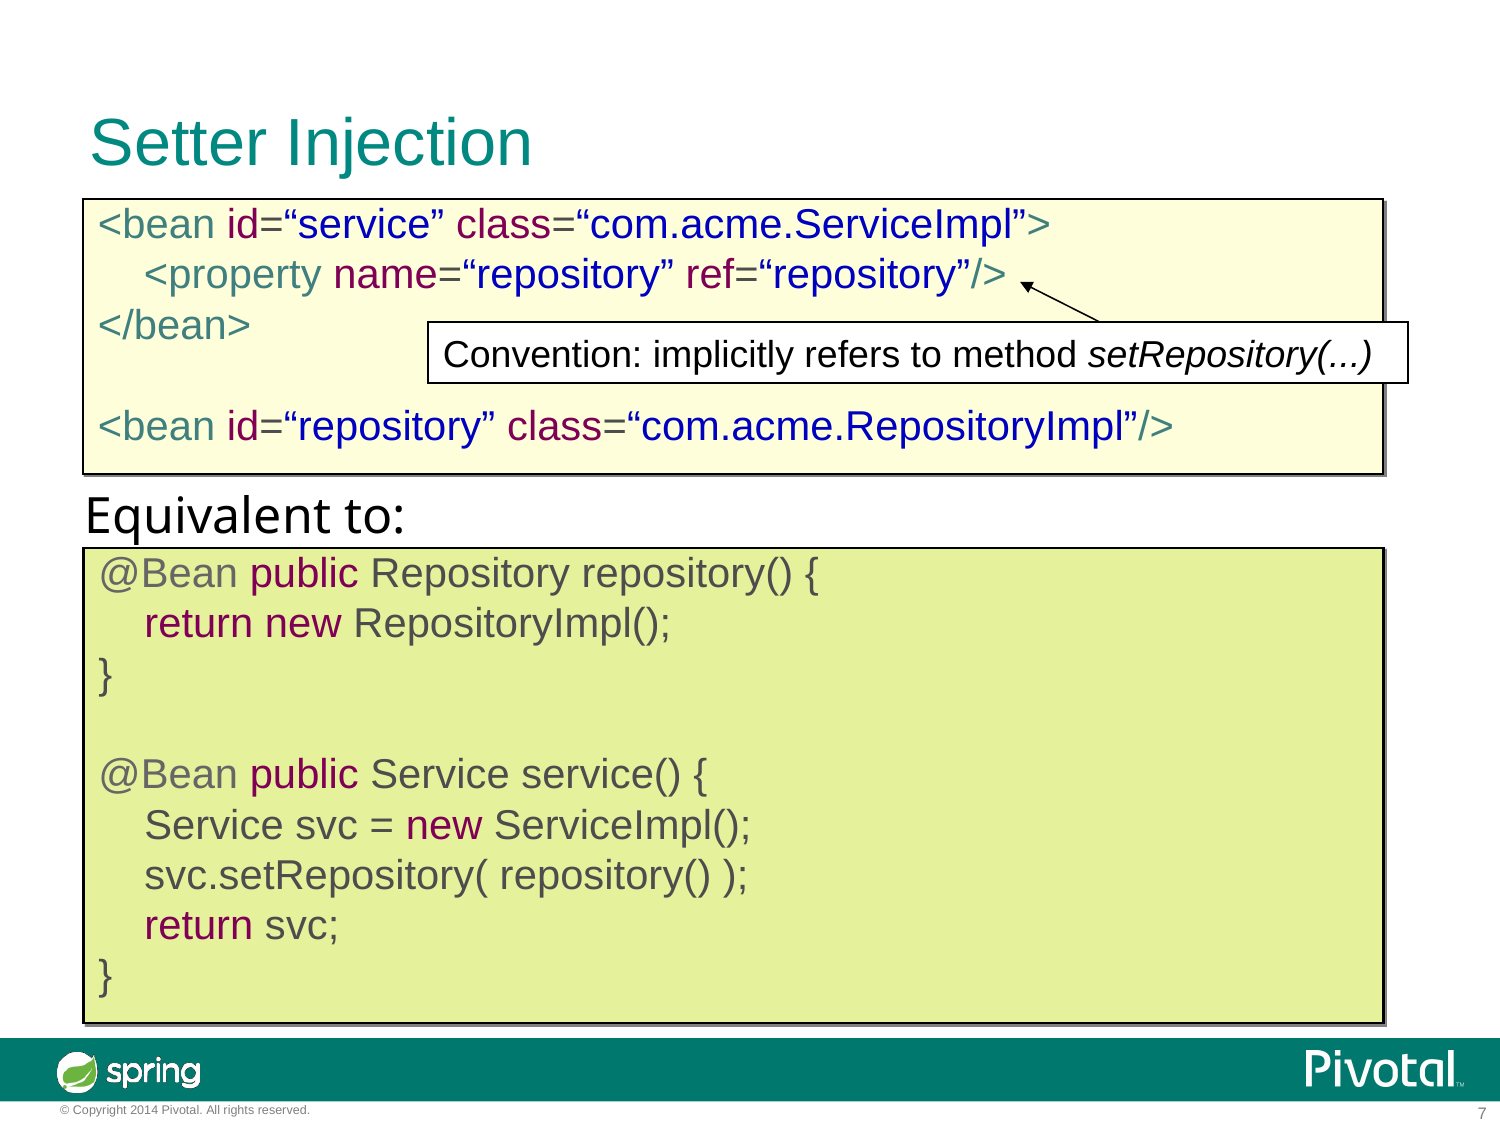

# Setter Injection
<bean id=“service” class=“com.acme.ServiceImpl”>
 <property name=“repository” ref=“repository”/>
</bean>
<bean id=“repository” class=“com.acme.RepositoryImpl”/>
Convention: implicitly refers to method setRepository(...)
Equivalent to:
@Bean public Repository repository() {
 return new RepositoryImpl();
}
@Bean public Service service() {
 Service svc = new ServiceImpl();
 svc.setRepository( repository() );
 return svc;
}